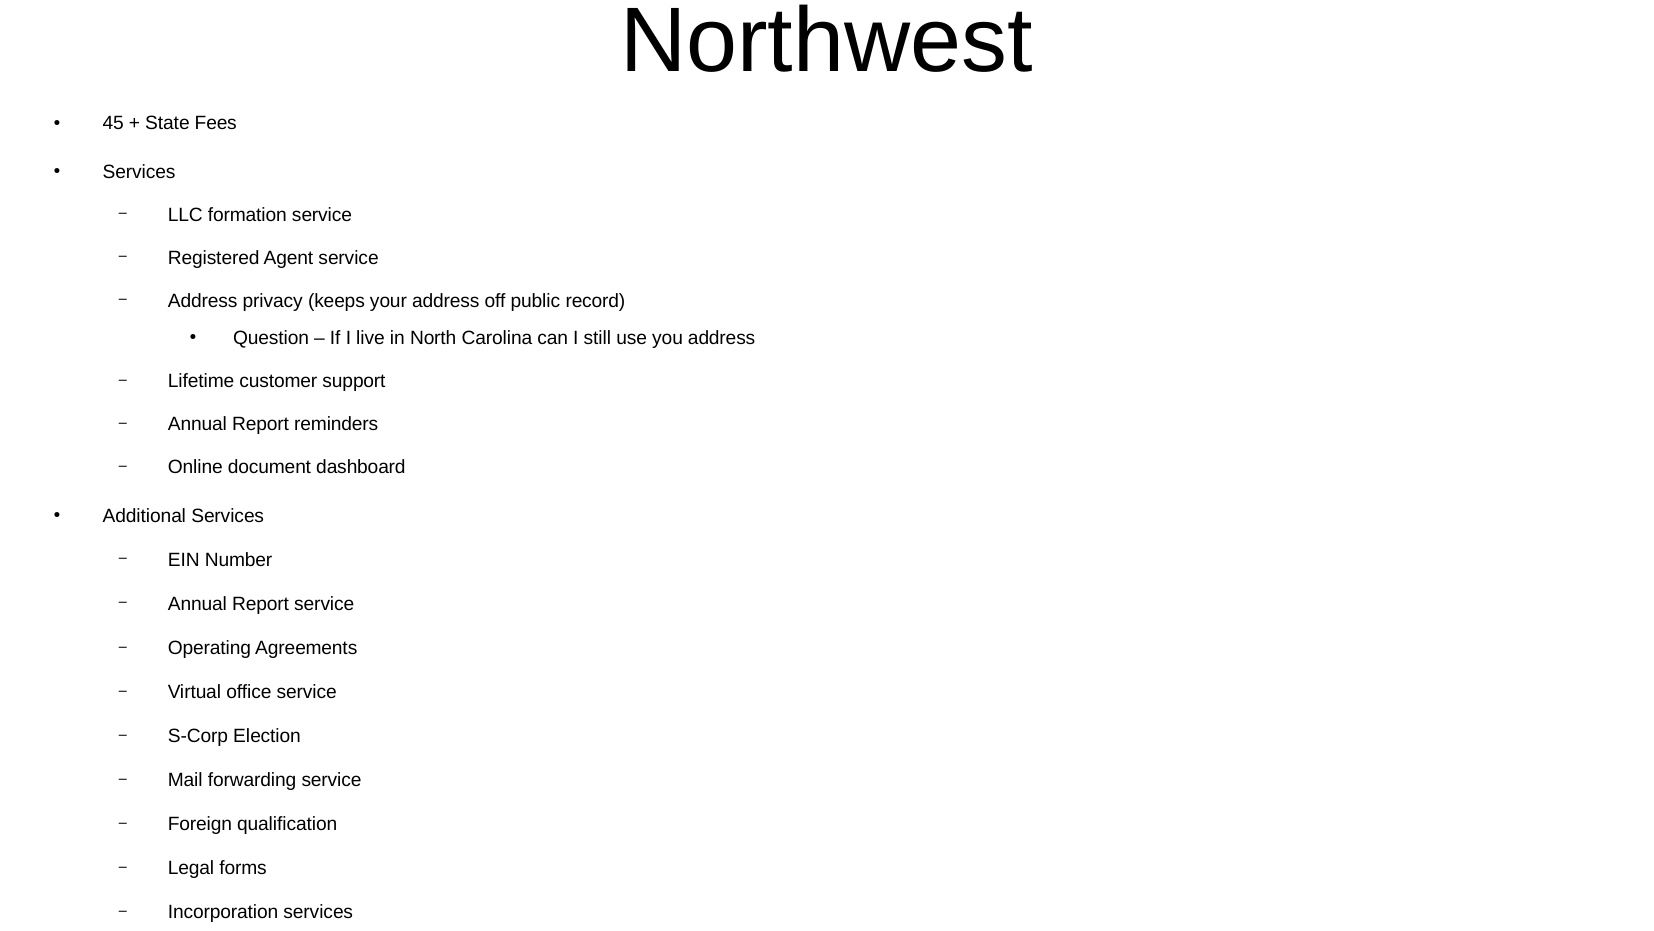

# Northwest
45 + State Fees
Services
LLC formation service
Registered Agent service
Address privacy (keeps your address off public record)
Question – If I live in North Carolina can I still use you address
Lifetime customer support
Annual Report reminders
Online document dashboard
Additional Services
EIN Number
Annual Report service
Operating Agreements
Virtual office service
S-Corp Election
Mail forwarding service
Foreign qualification
Legal forms
Incorporation services